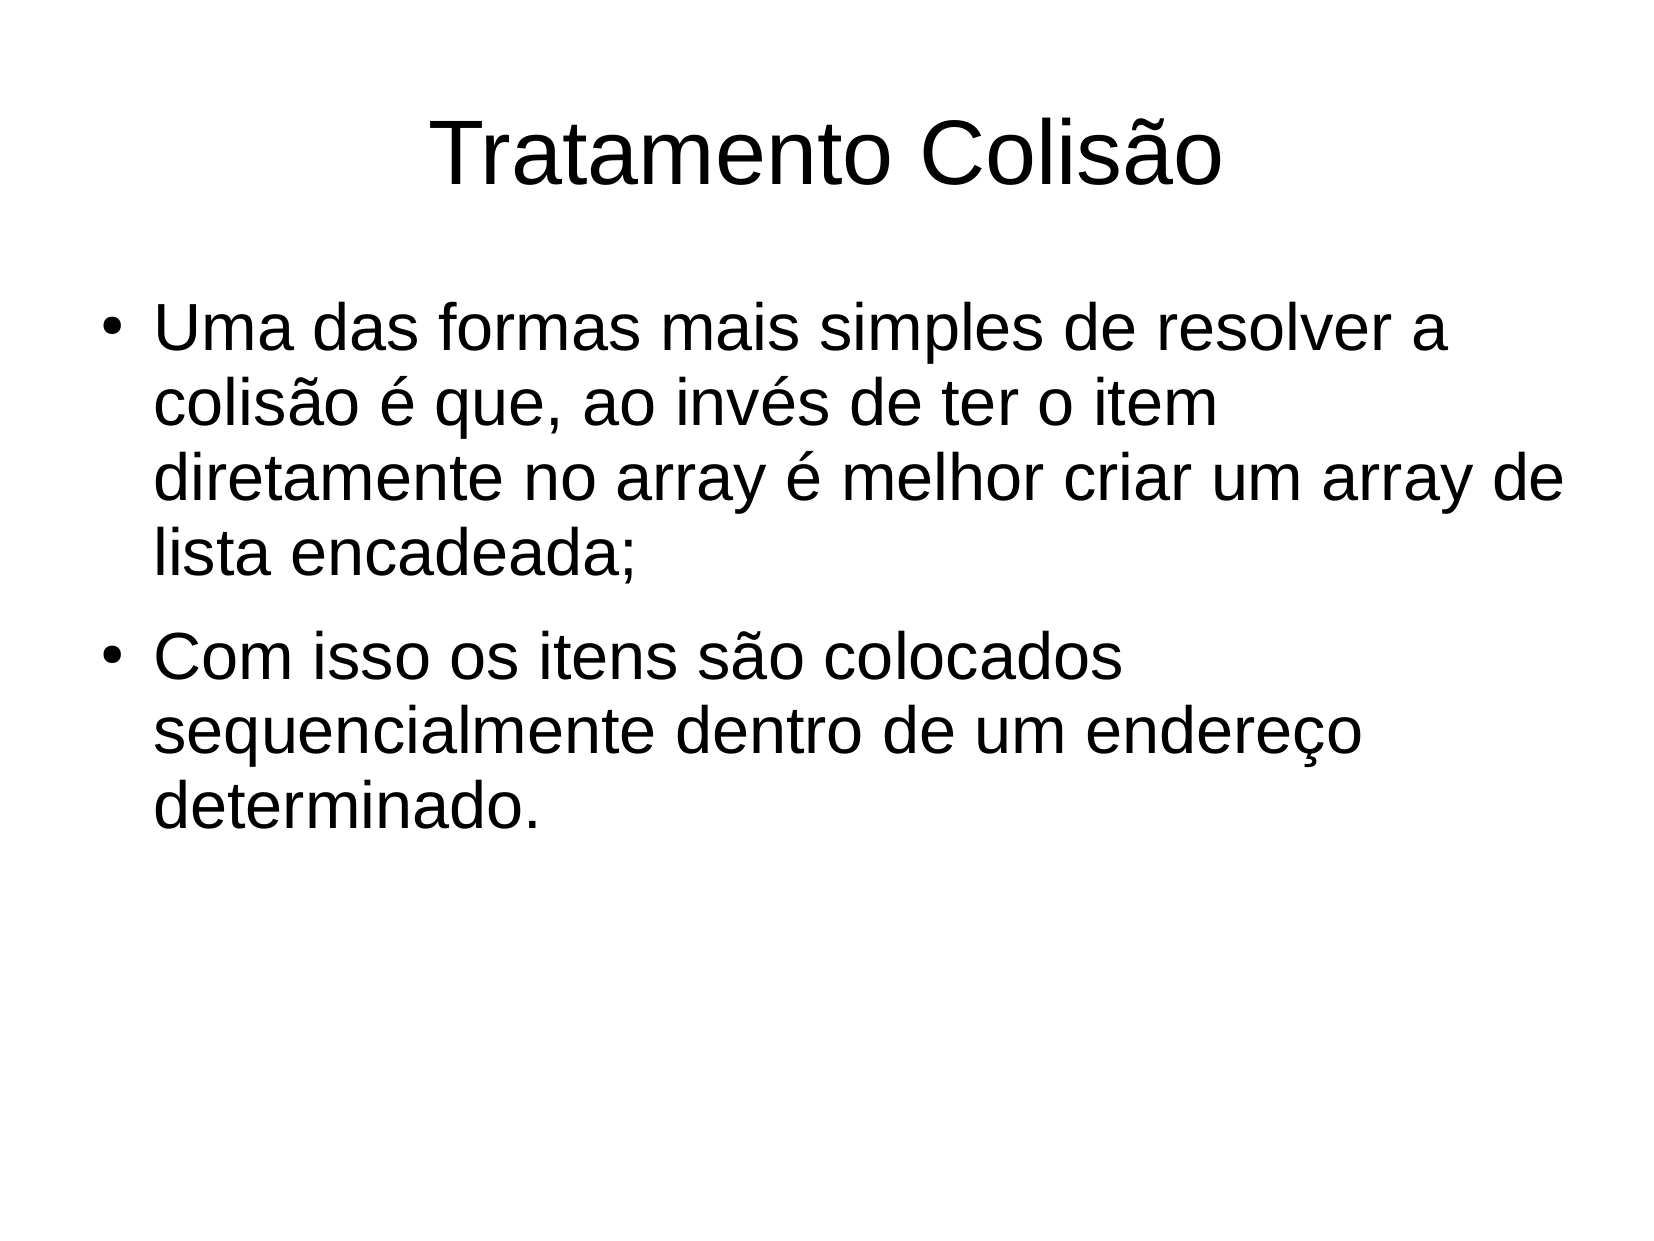

# Tratamento Colisão
Uma das formas mais simples de resolver a colisão é que, ao invés de ter o item diretamente no array é melhor criar um array de lista encadeada;
Com isso os itens são colocados sequencialmente dentro de um endereço determinado.